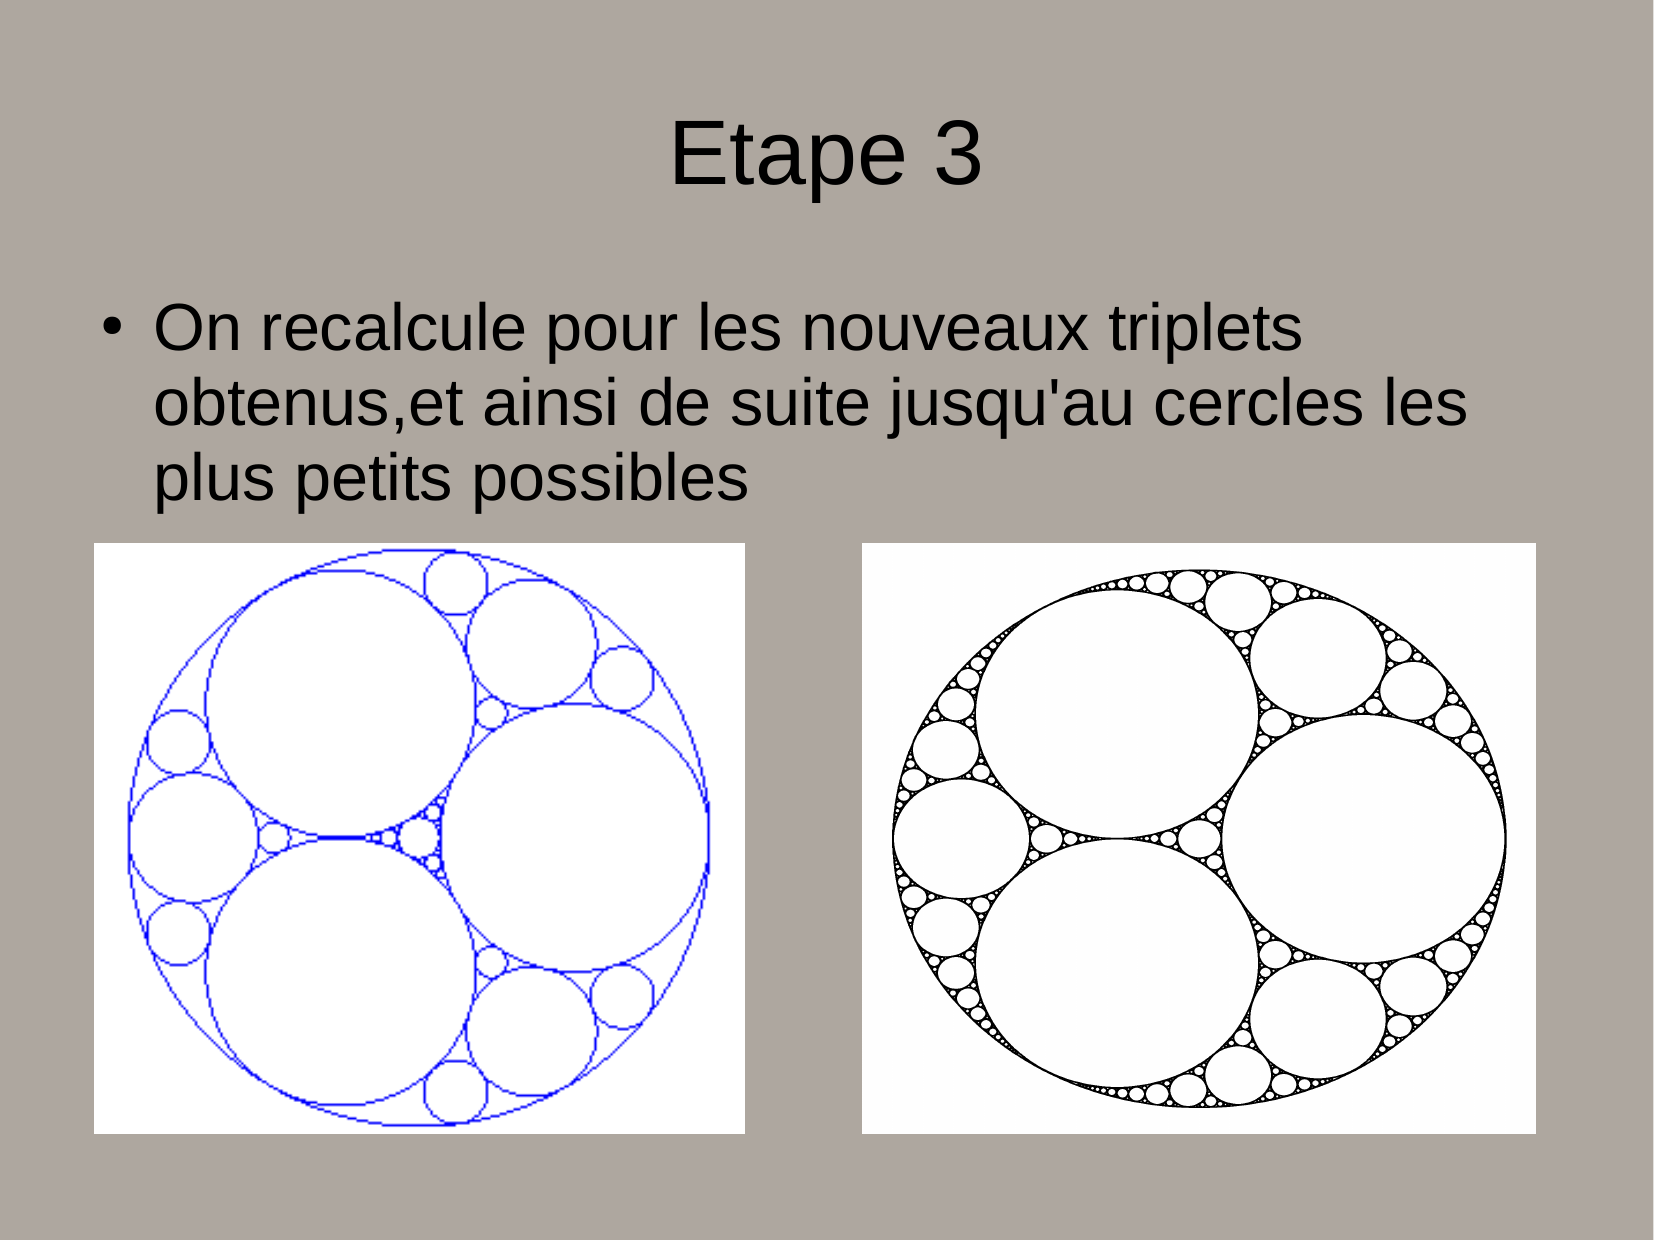

# Etape 3
On recalcule pour les nouveaux triplets obtenus,et ainsi de suite jusqu'au cercles les plus petits possibles